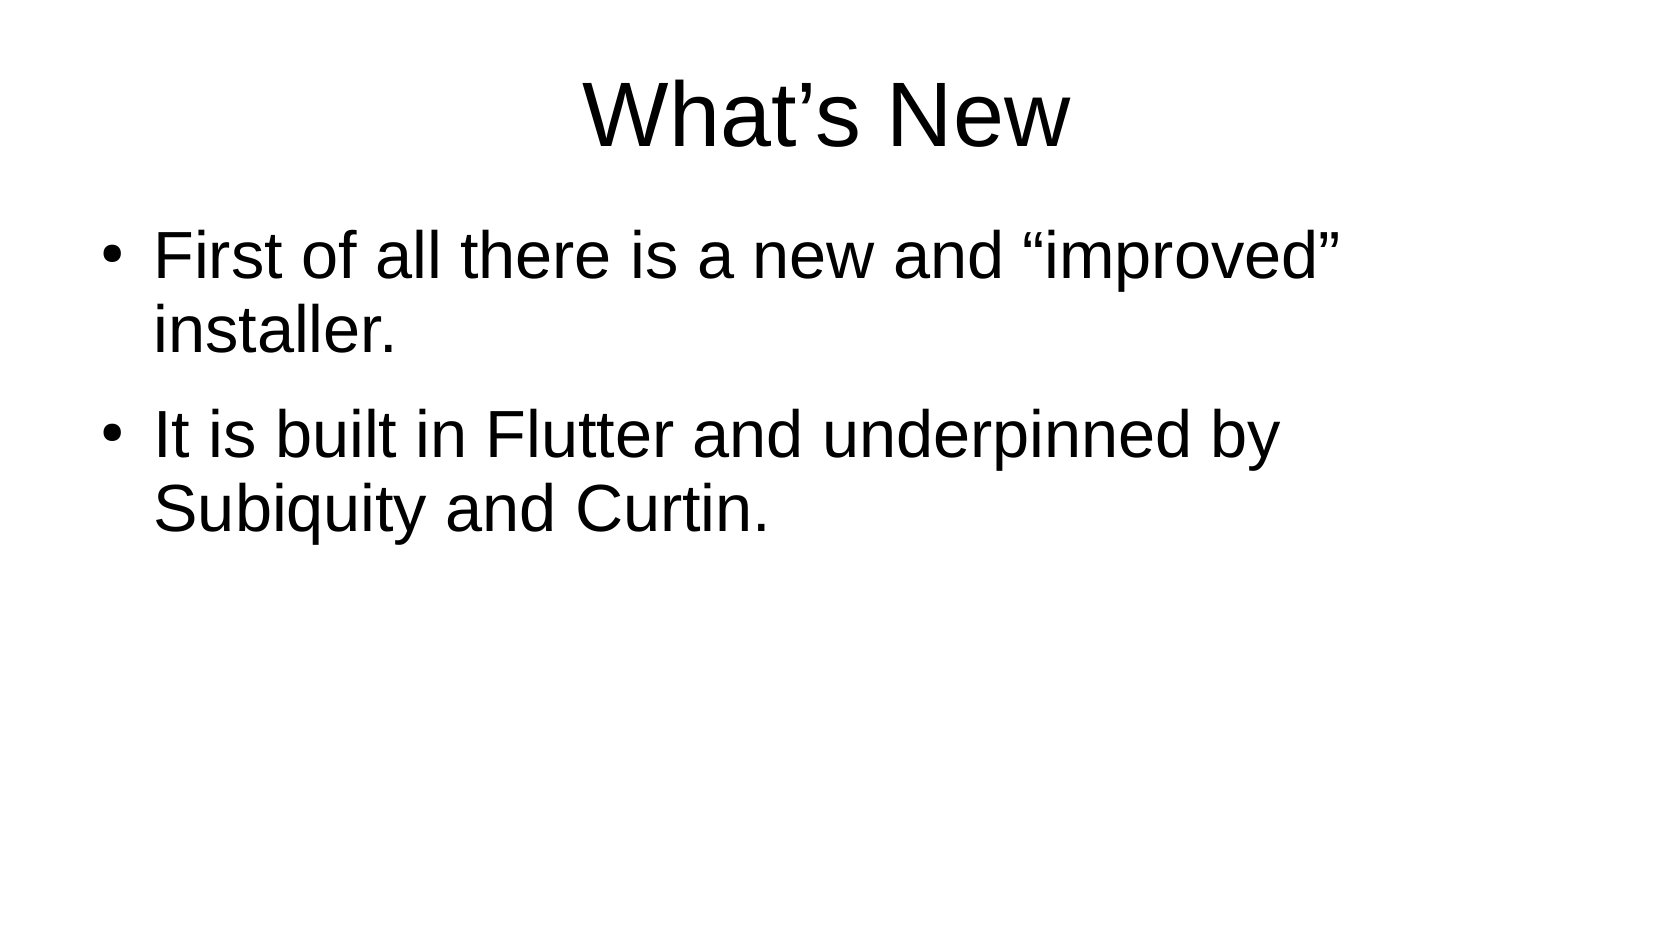

# What’s New
First of all there is a new and “improved” installer.
It is built in Flutter and underpinned by Subiquity and Curtin.